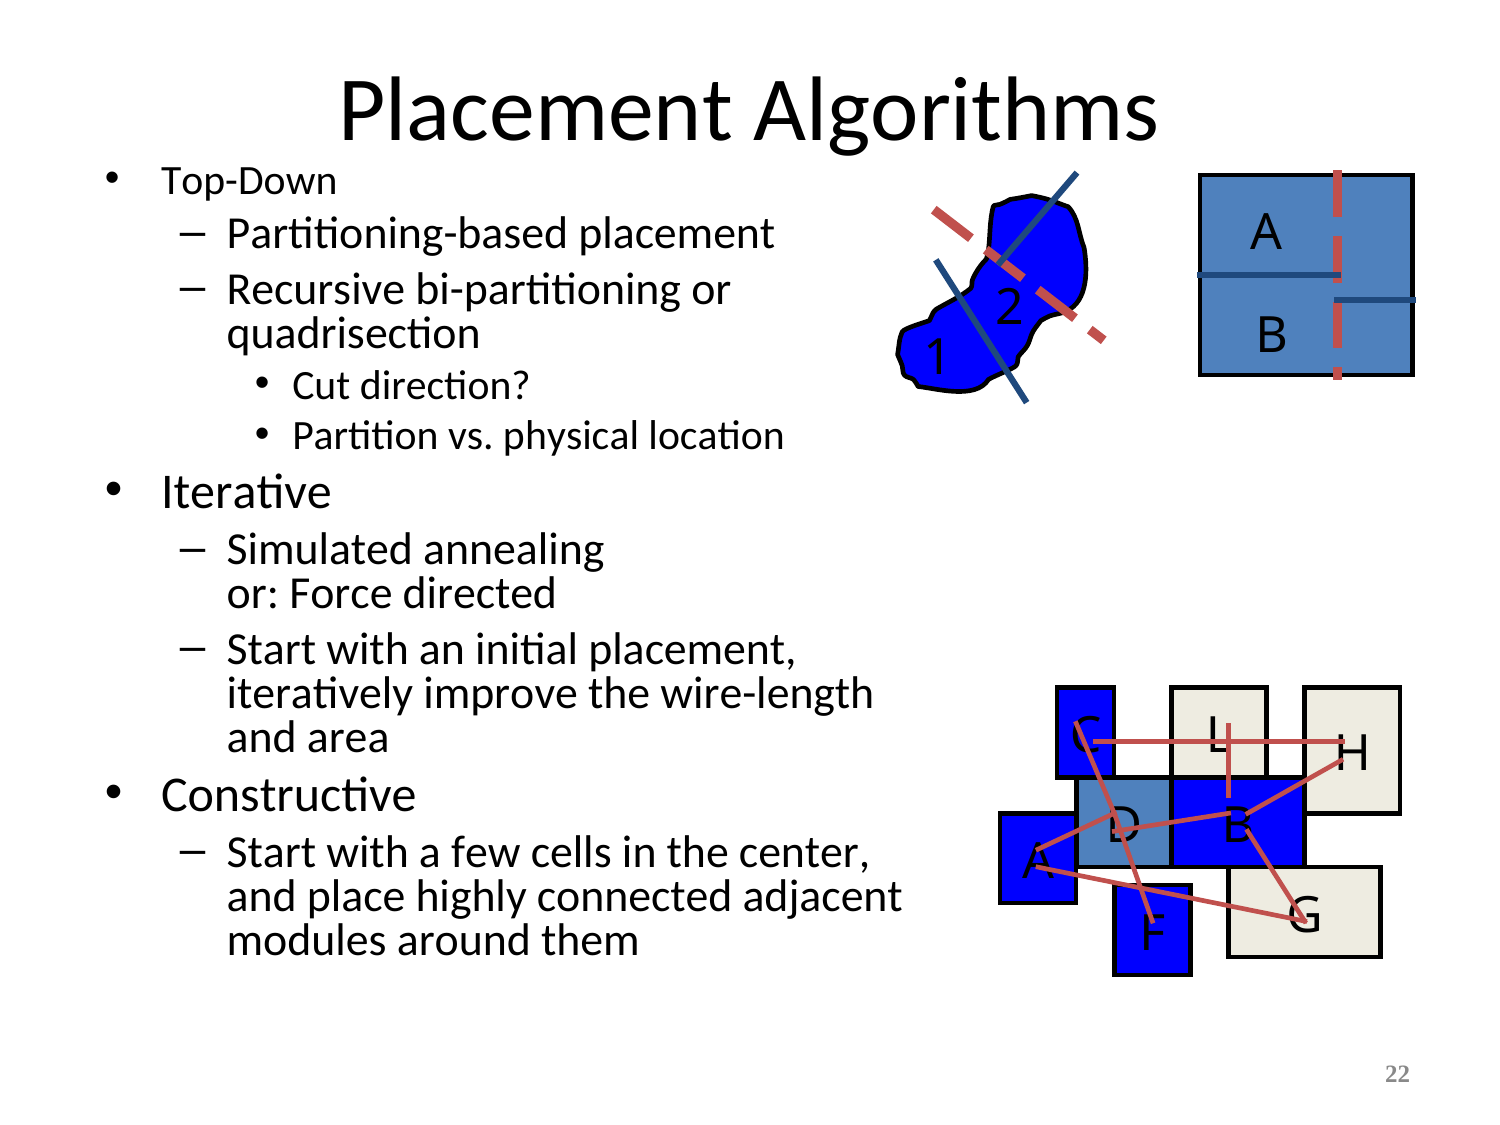

# Placement Algorithms
Top-Down
Partitioning-based placement
Recursive bi-partitioning or quadrisection
Cut direction?
Partition vs. physical location
Iterative
Simulated annealing
or: Force directed
Start with an initial placement, iteratively improve the wire-length and area
Constructive
Start with a few cells in the center, and place highly connected adjacent modules around them
A
2
B
1
C
B
A
F
L
H
G
D